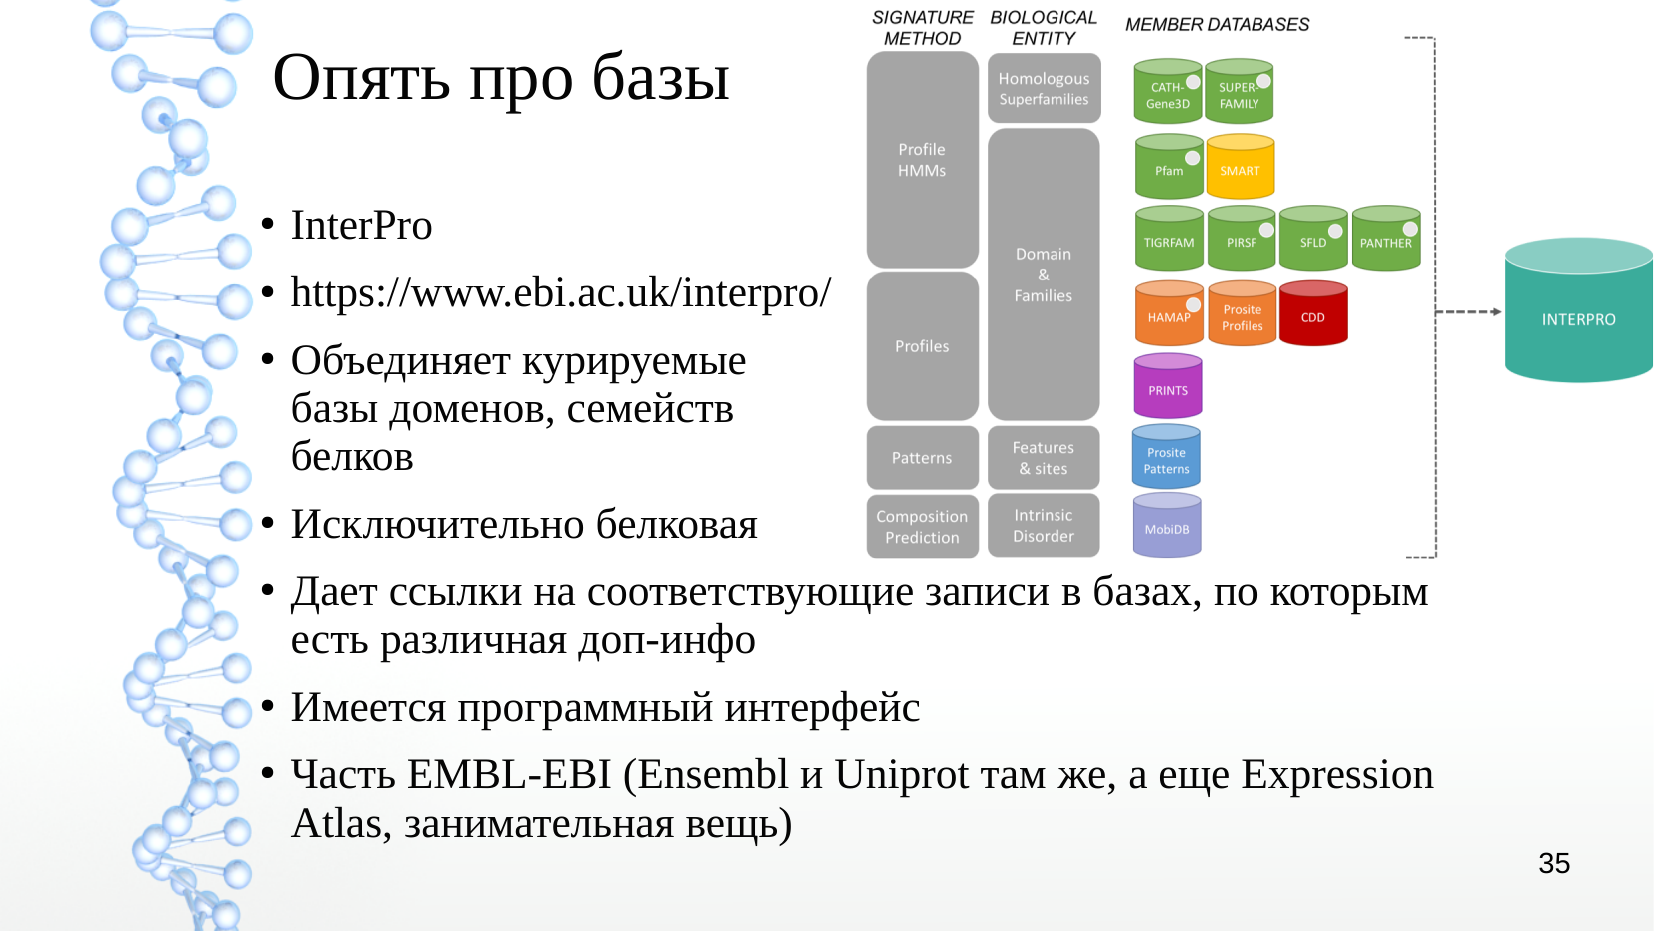

# Опять про базы
InterPro
https://www.ebi.ac.uk/interpro/
Объединяет курируемые
базы доменов, семейств
белков
Исключительно белковая
Дает ссылки на соответствующие записи в базах, по которым есть различная доп-инфо
Имеется программный интерфейс
Часть EMBL-EBI (Ensembl и Uniprot там же, а еще Expression Atlas, занимательная вещь)
35